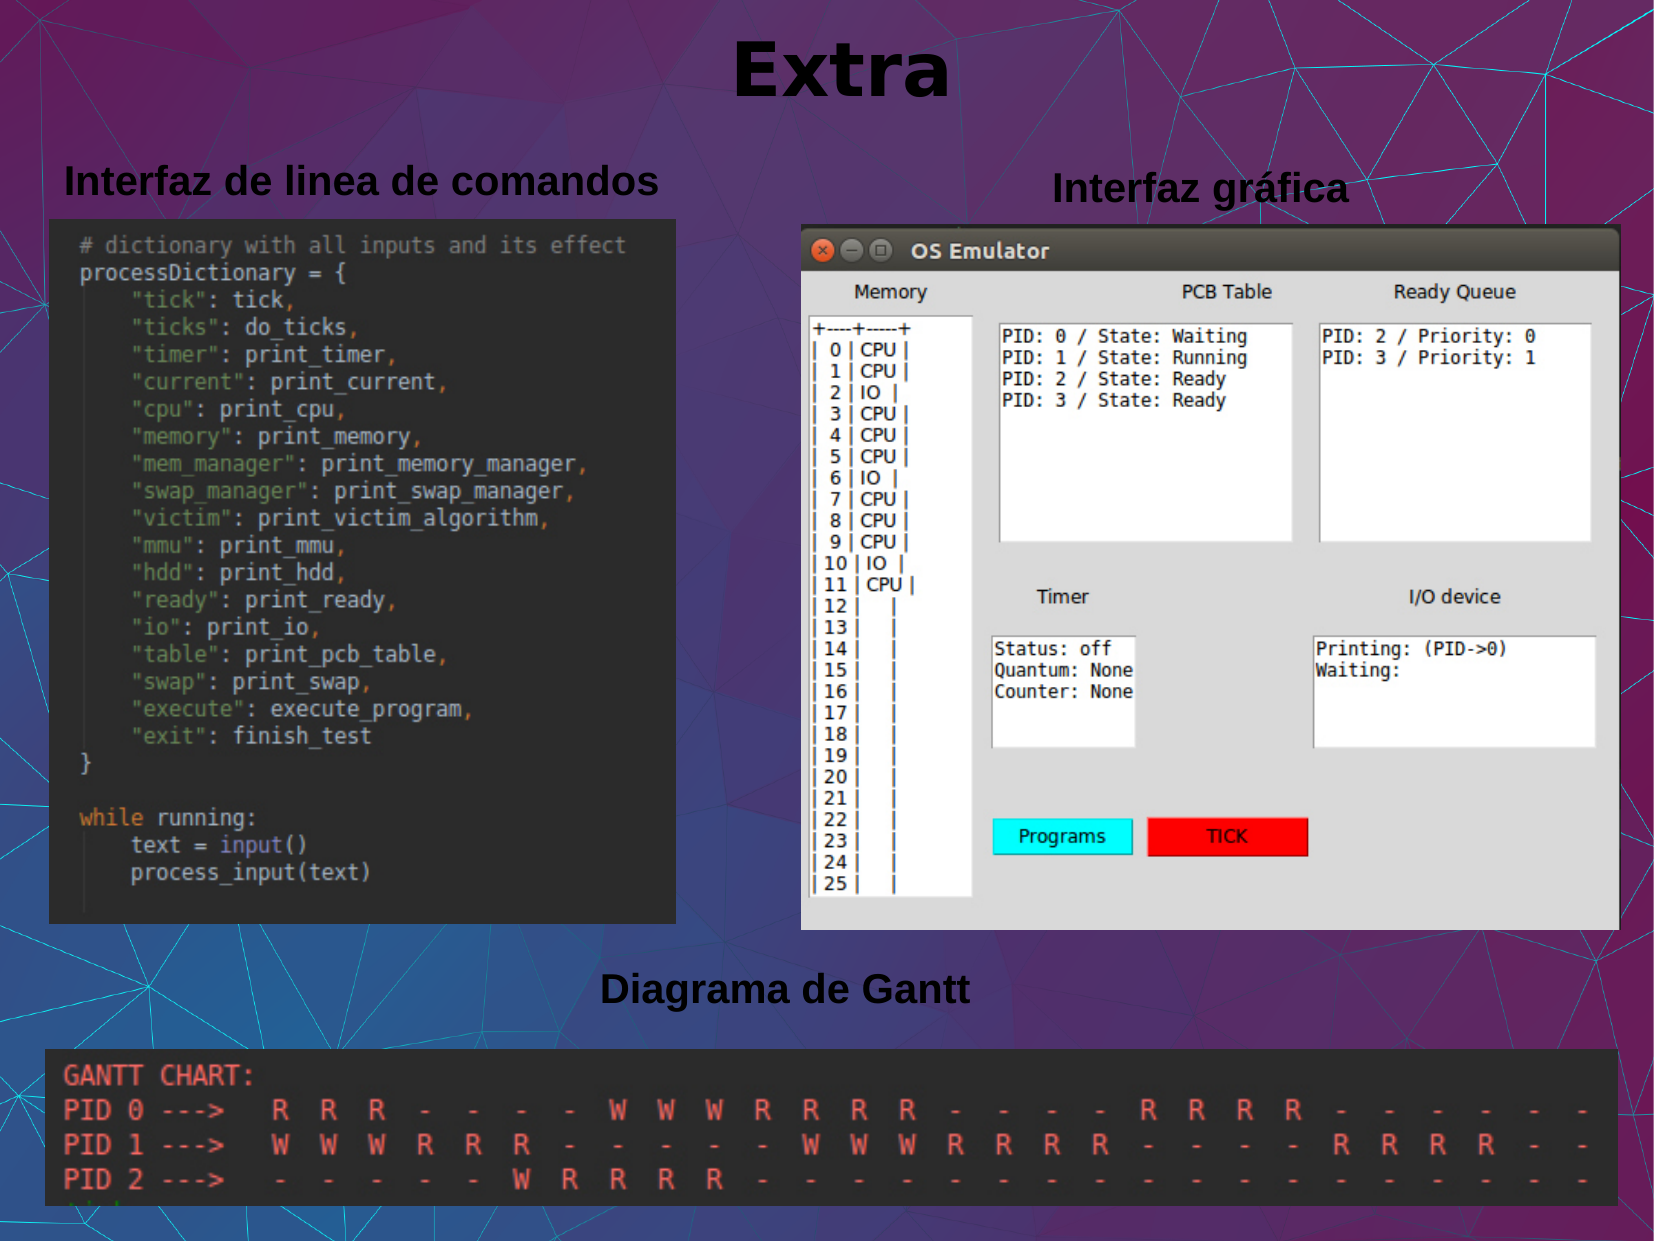

# Extra
Interfaz de linea de comandos
Interfaz gráfica
Diagrama de Gantt